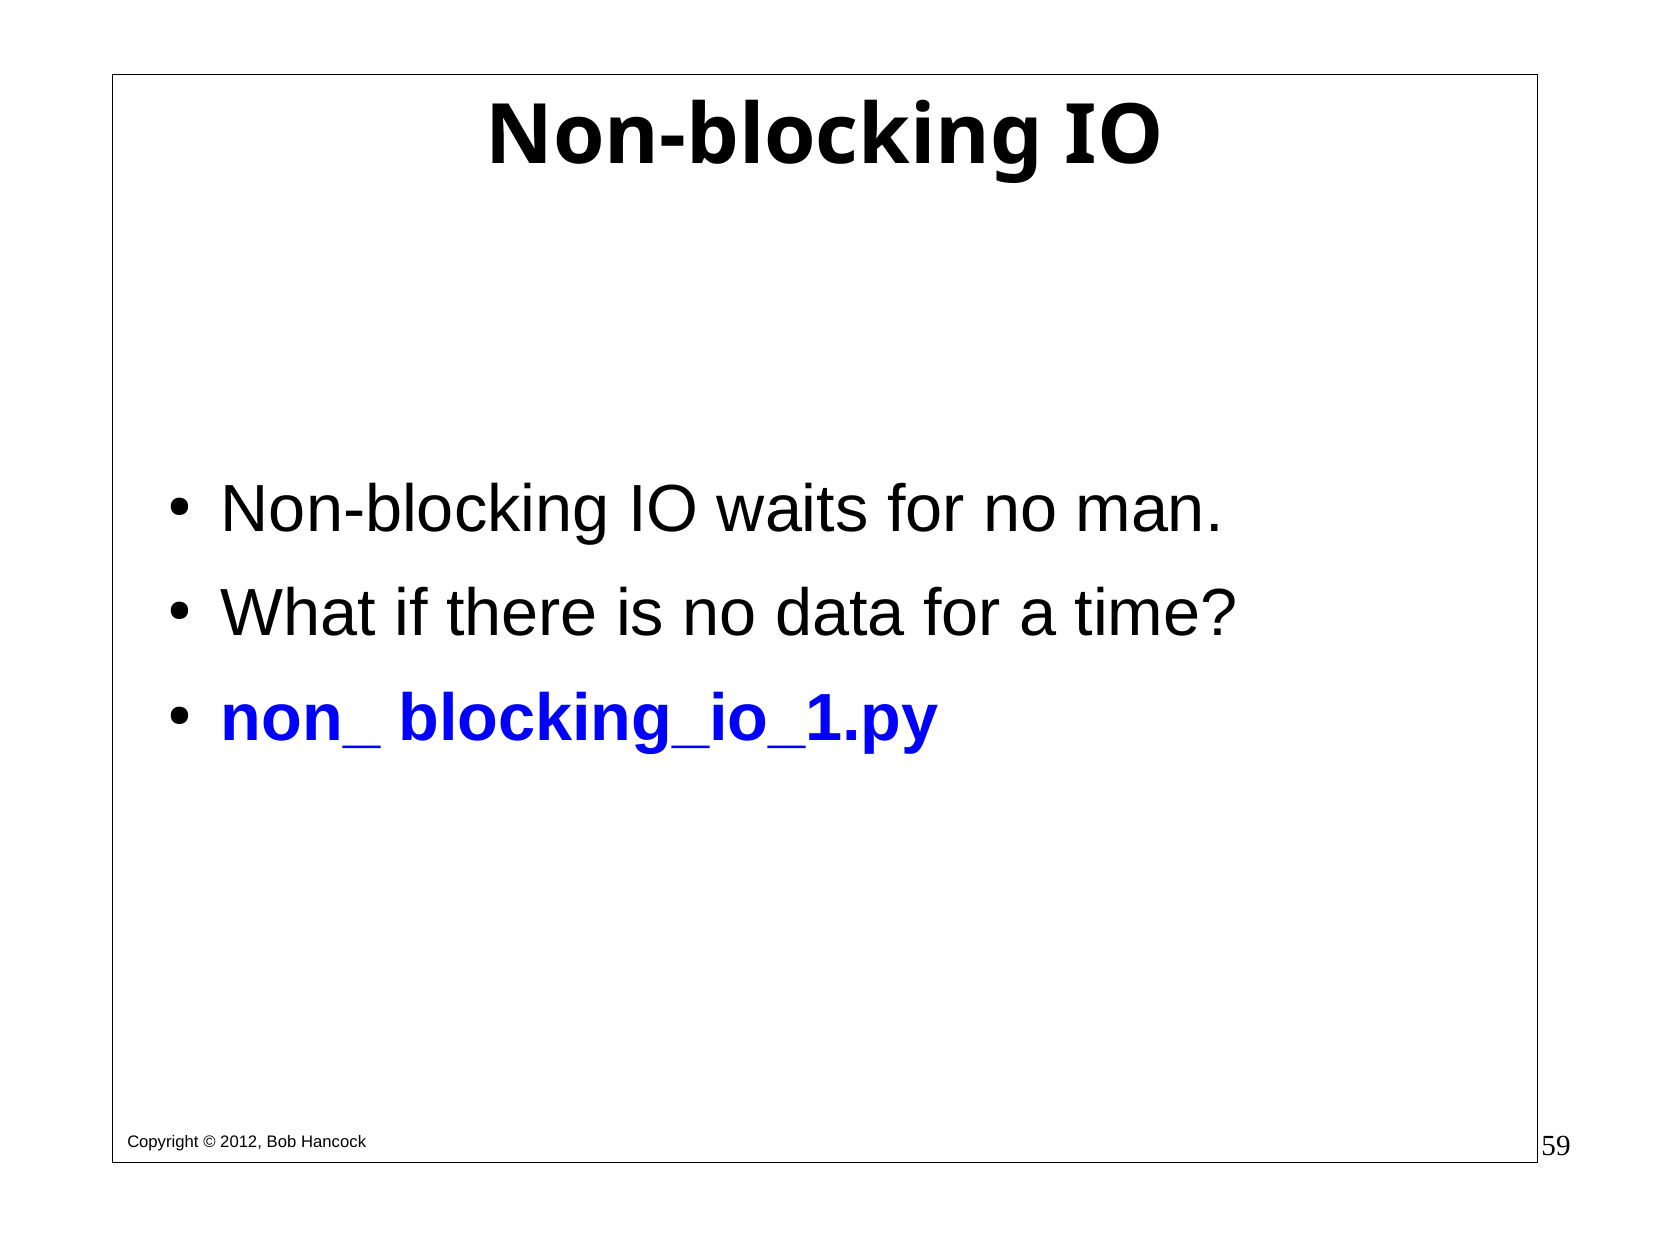

# Non-blocking IO
Non-blocking IO waits for no man.
What if there is no data for a time?
non_ blocking_io_1.py
Copyright © 2012, Bob Hancock
59